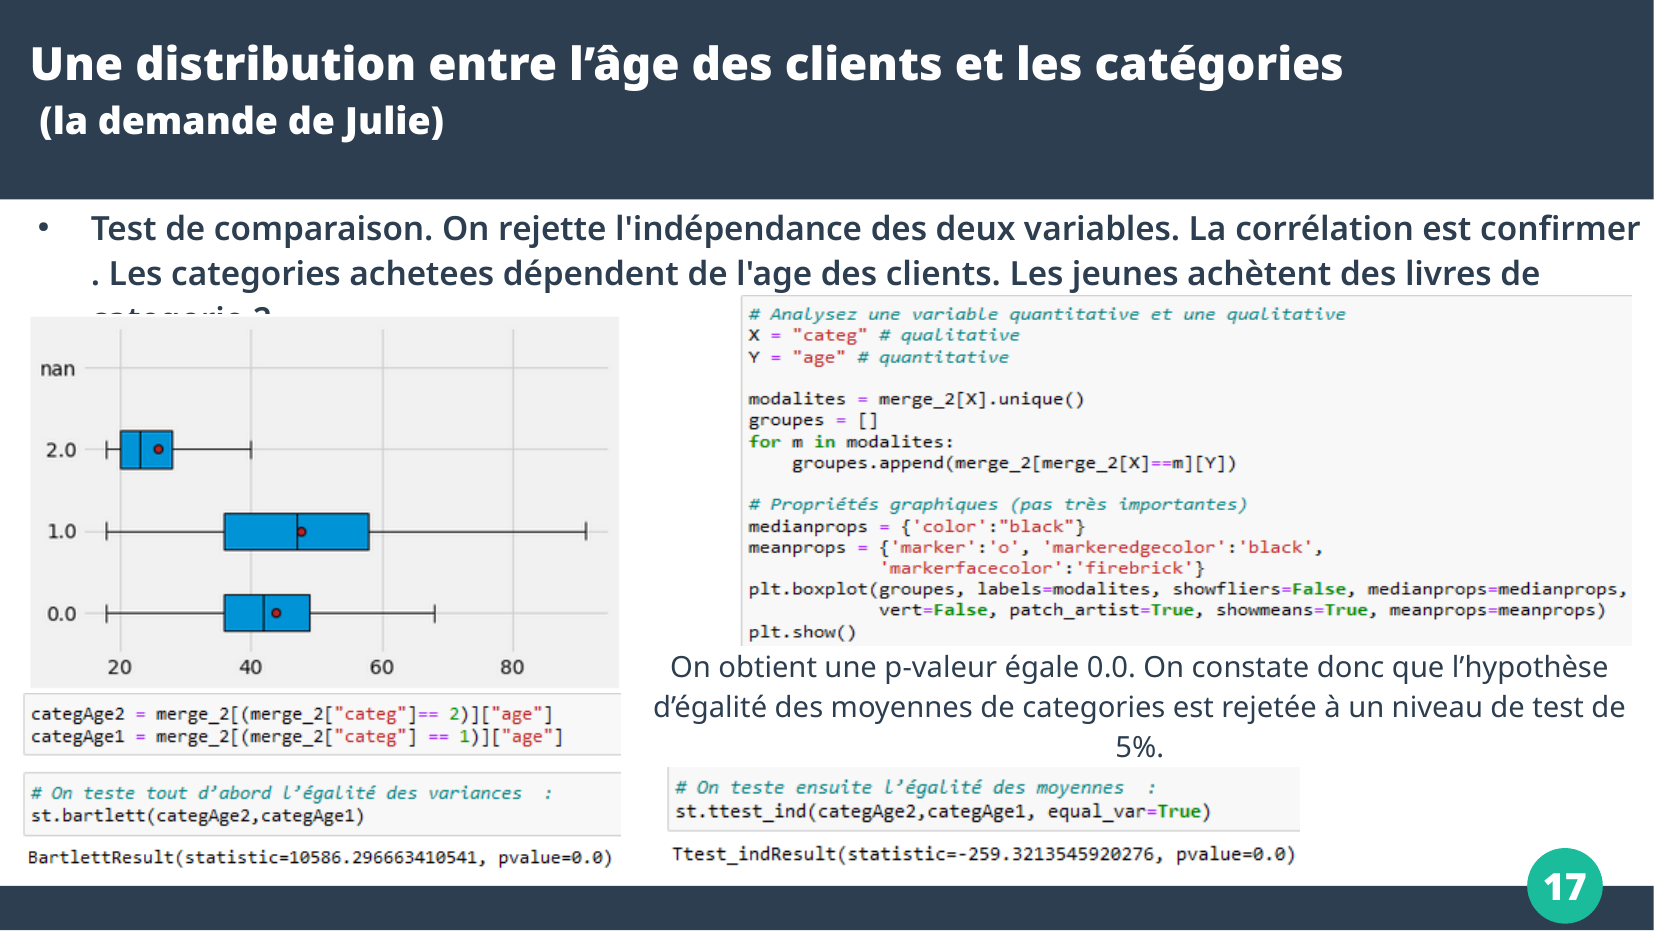

# Une distribution entre l’âge des clients et les catégories (la demande de Julie)
Test de comparaison. On rejette l'indépendance des deux variables. La corrélation est confirmer . Les categories achetees dépendent de l'age des clients. Les jeunes achètent des livres de categorie 2.
On obtient une p-valeur égale 0.0. On constate donc que l’hypothèse d’égalité des moyennes de categories est rejetée à un niveau de test de 5%.